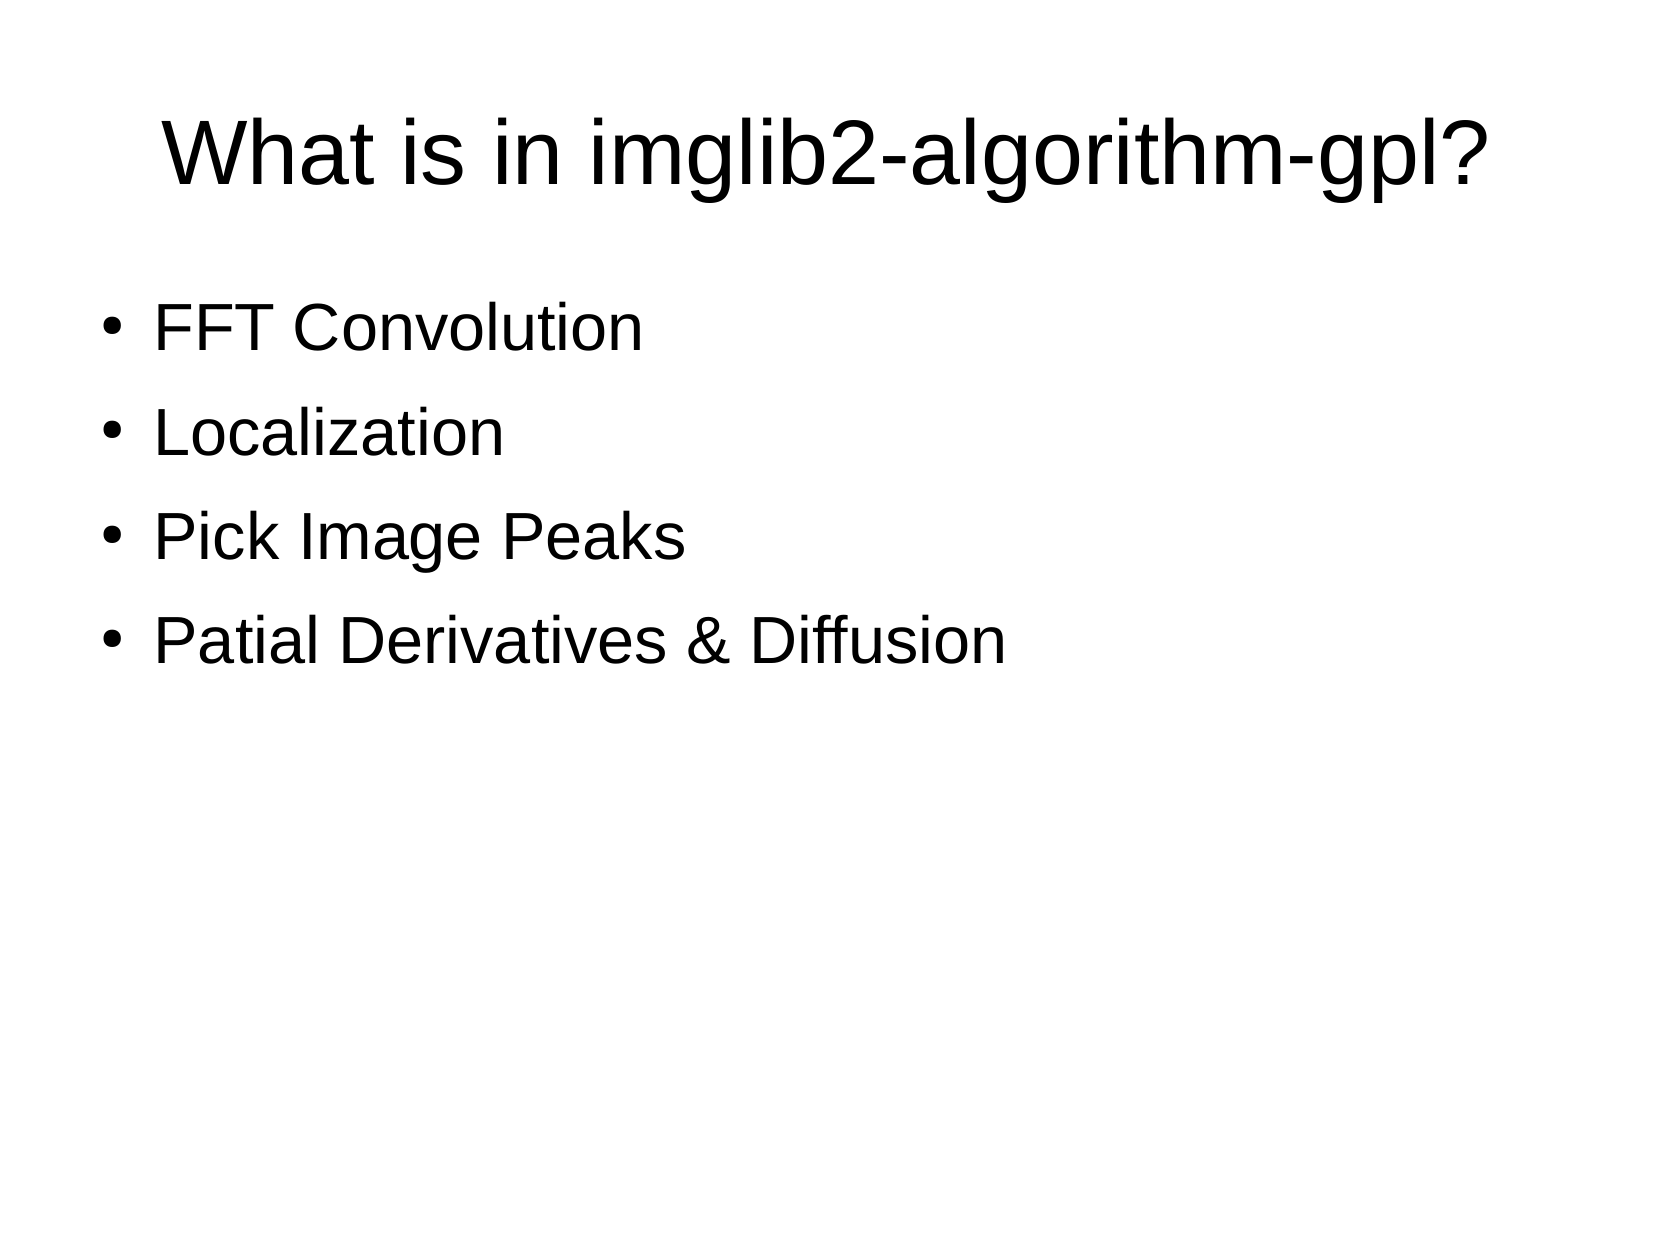

# What is in imglib2-algorithm-gpl?
FFT Convolution
Localization
Pick Image Peaks
Patial Derivatives & Diffusion